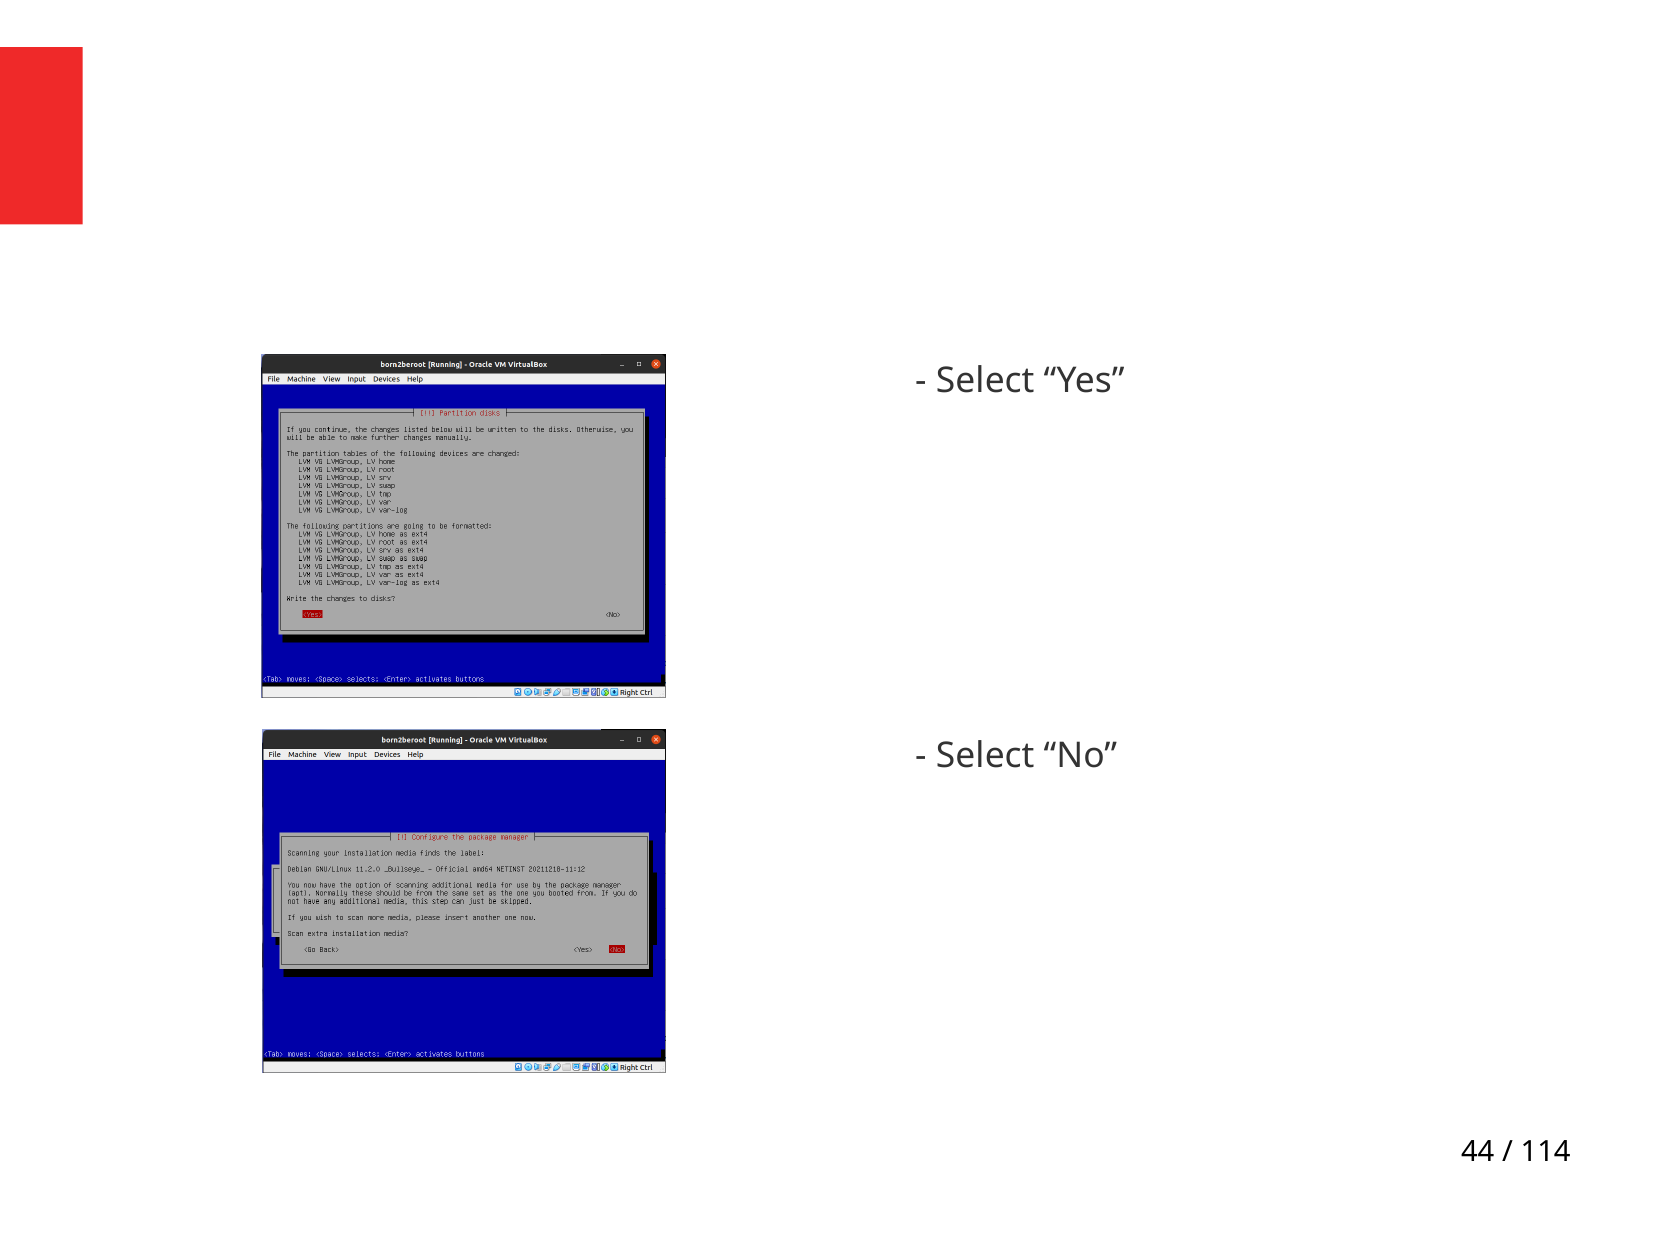

# - Select “Yes”
- Select “No”
44